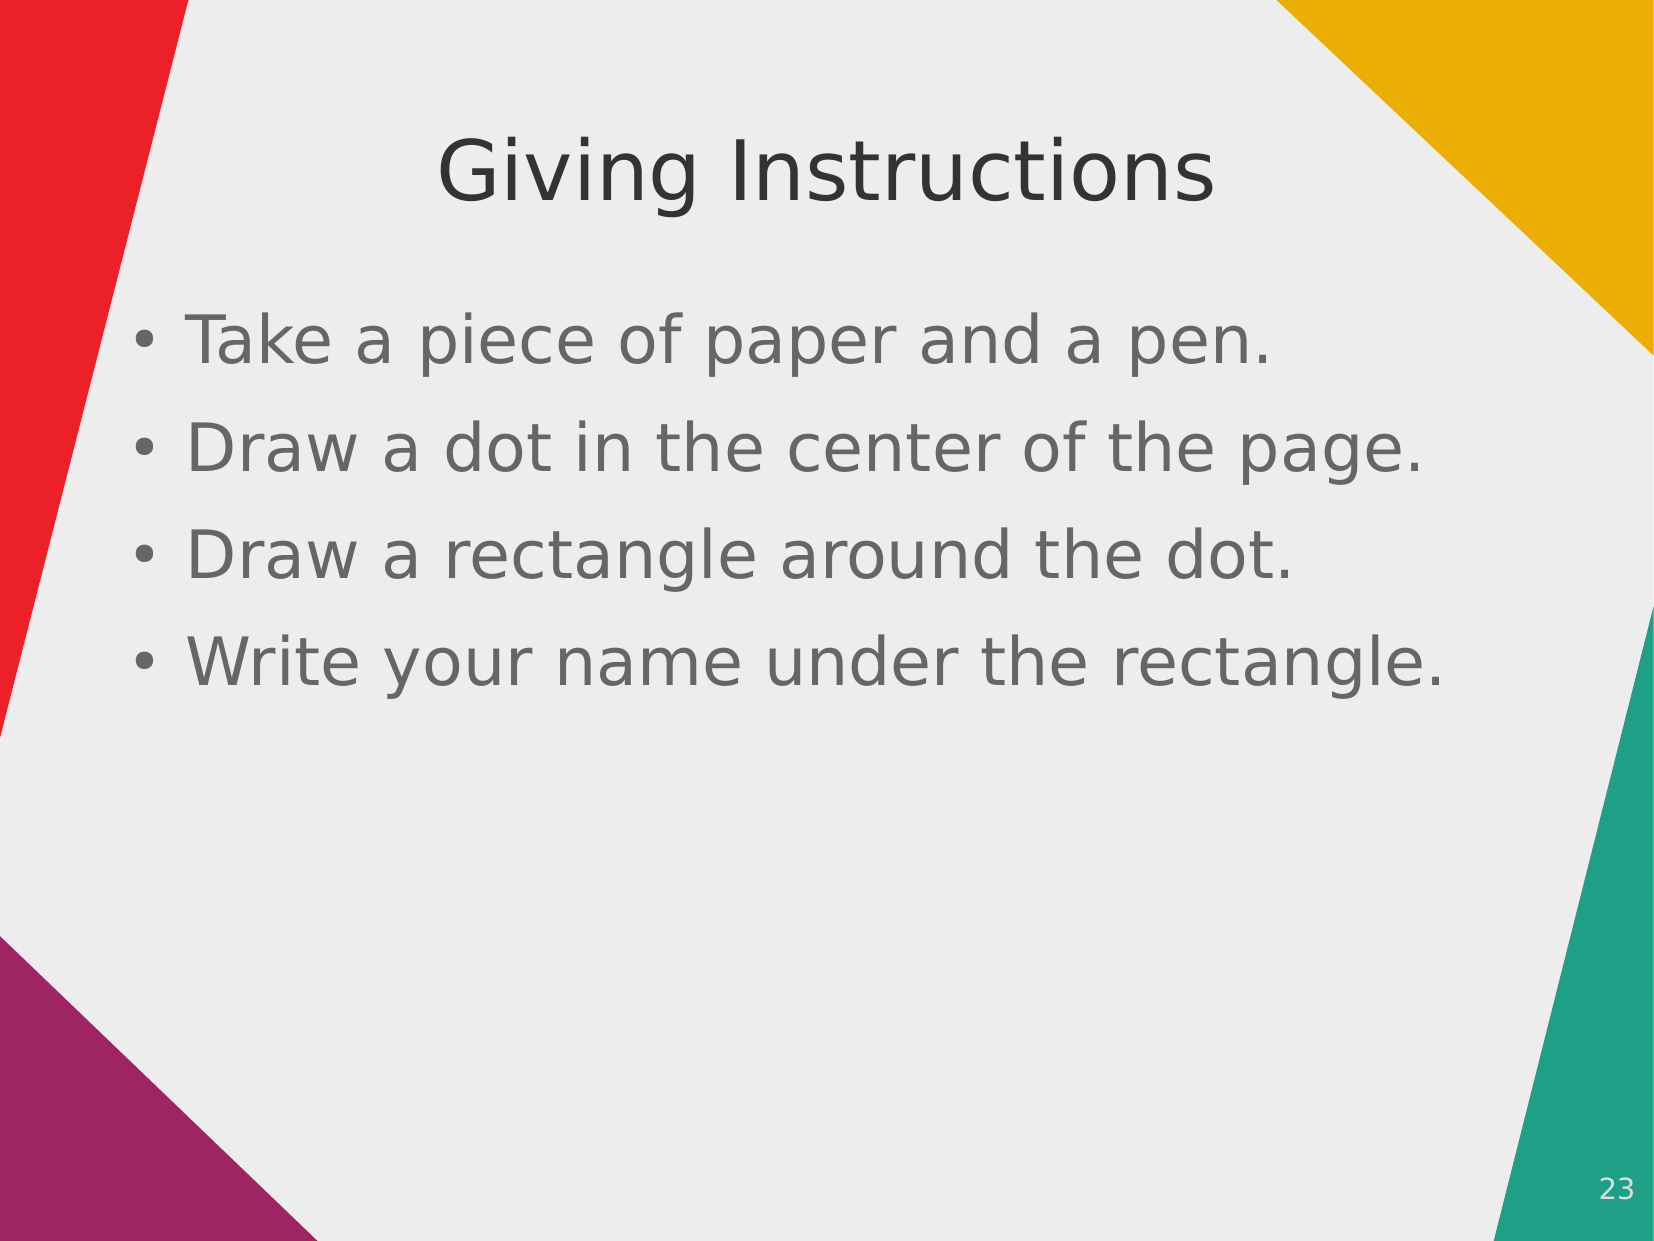

# Giving Instructions
Take a piece of paper and a pen.
Draw a dot in the center of the page.
Draw a rectangle around the dot.
Write your name under the rectangle.
23